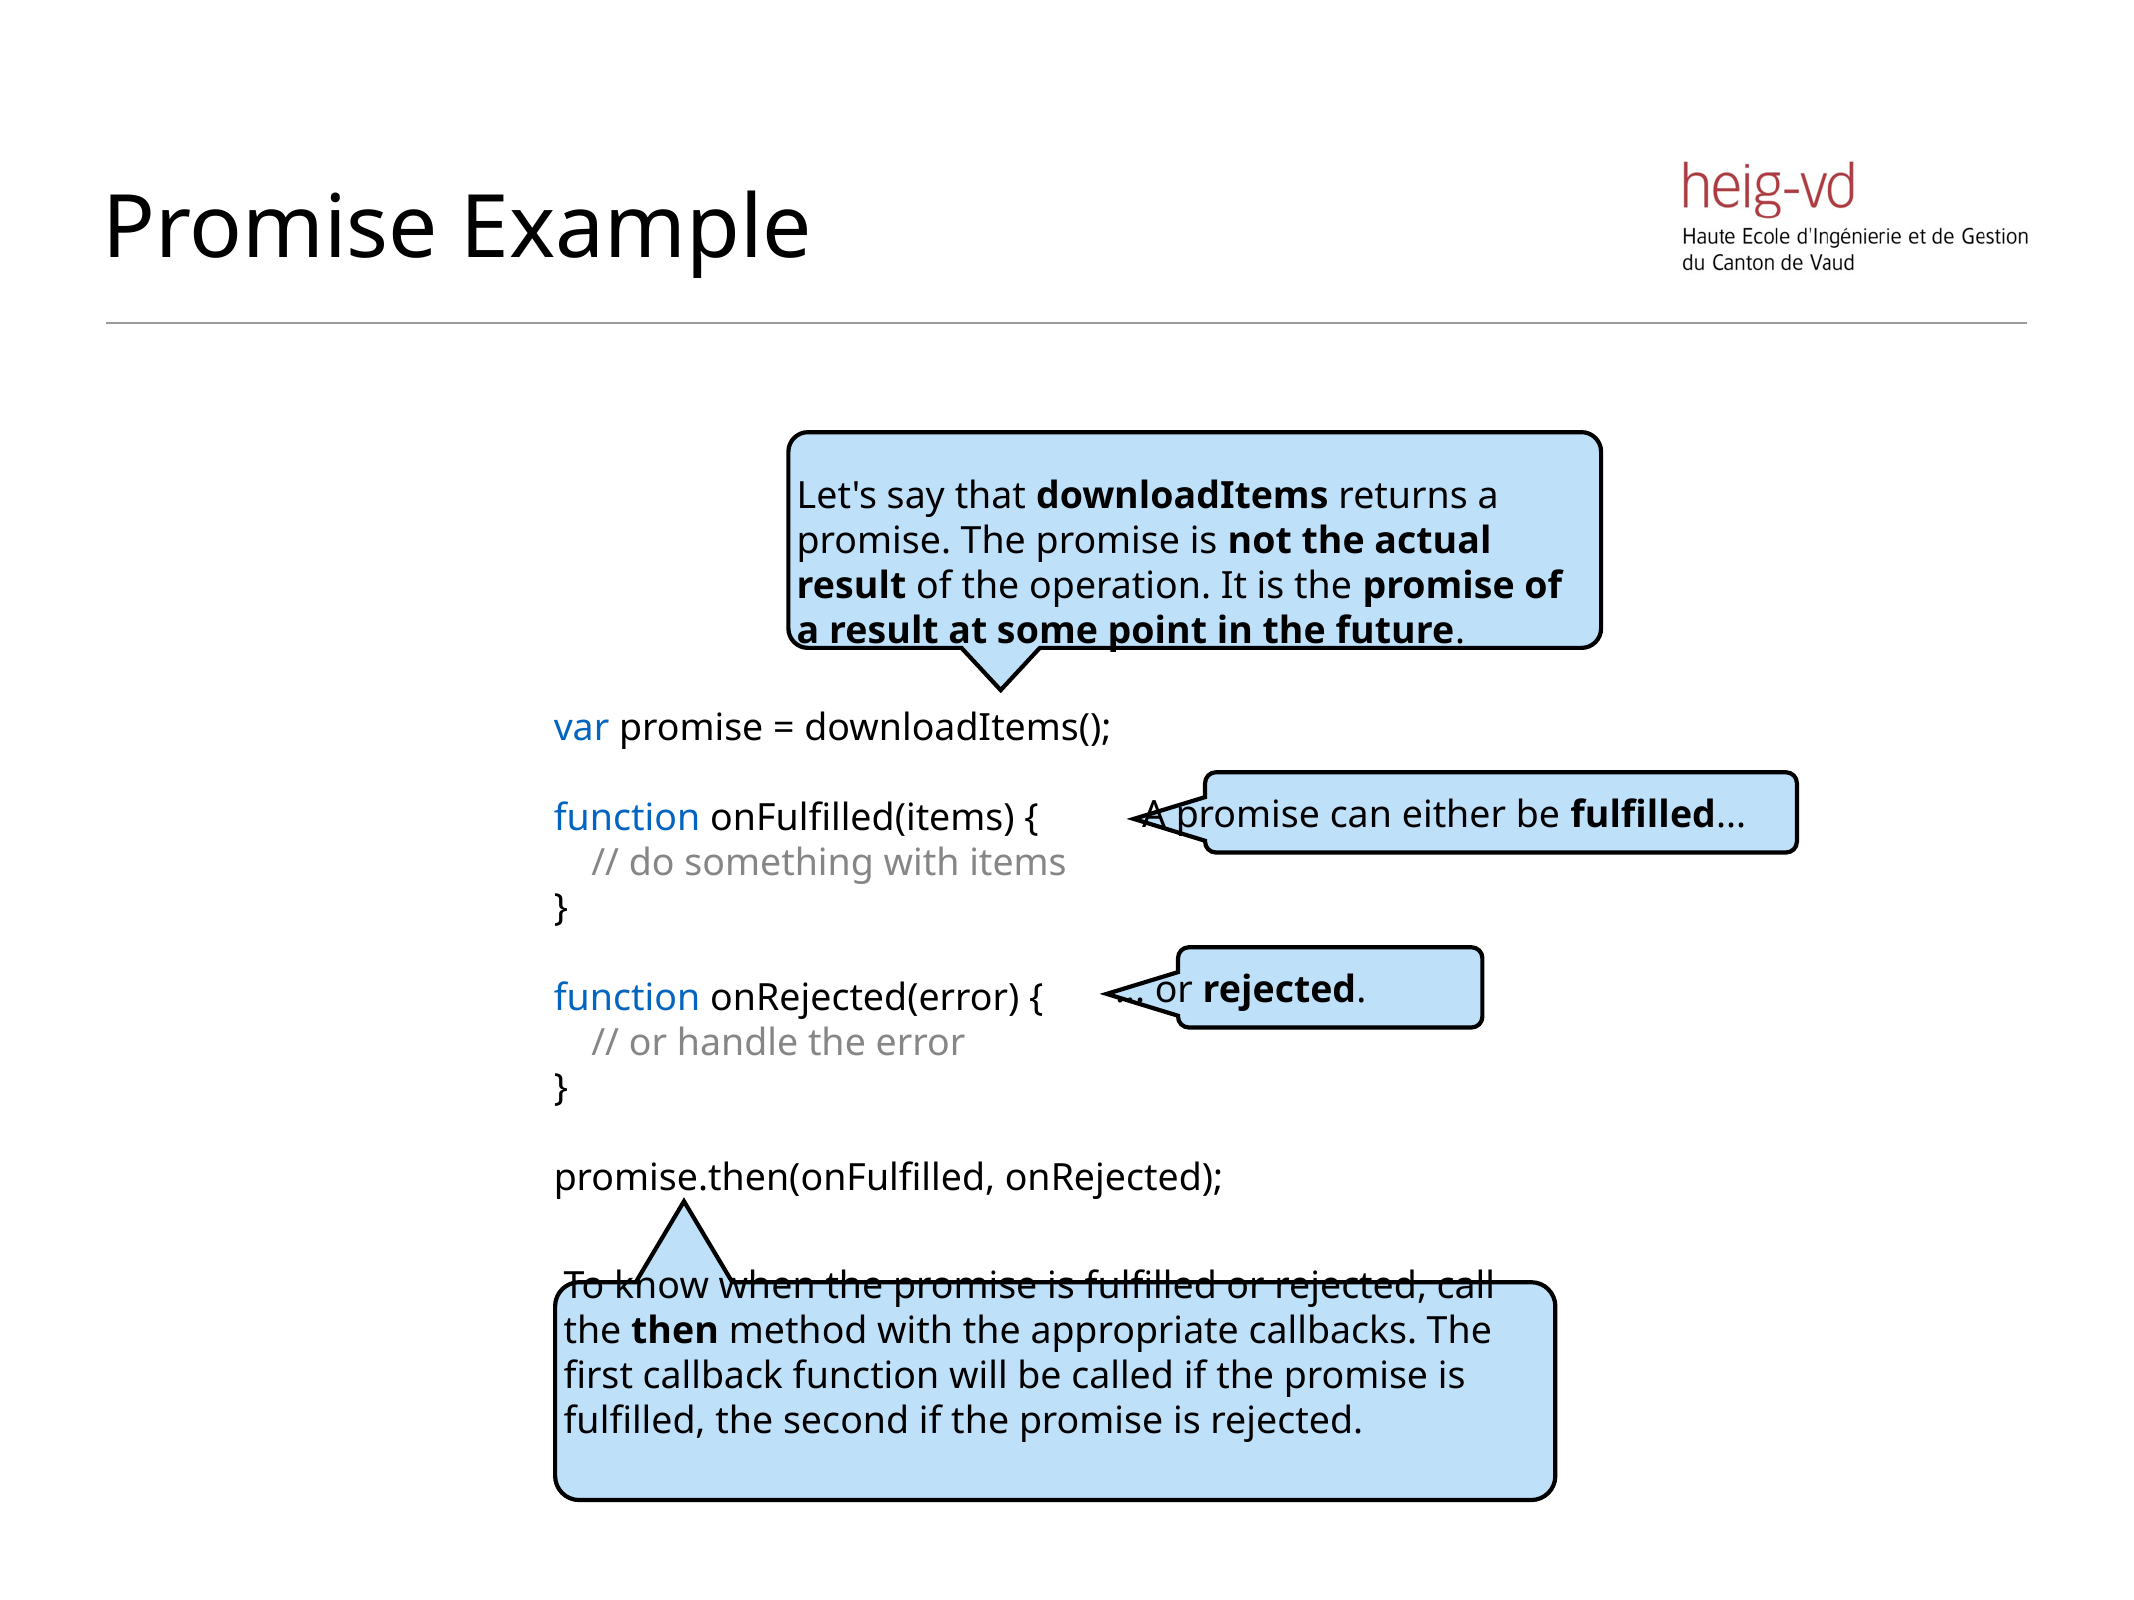

# Promise Example
Let's say that downloadItems returns a promise. The promise is not the actual result of the operation. It is the promise of a result at some point in the future.
var promise = downloadItems();
function onFulfilled(items) {
// do something with items
}
function onRejected(error) {
// or handle the error
}
promise.then(onFulfilled, onRejected);
A promise can either be fulfilled...
... or rejected.
To know when the promise is fulfilled or rejected, call the then method with the appropriate callbacks. The first callback function will be called if the promise is fulfilled, the second if the promise is rejected.